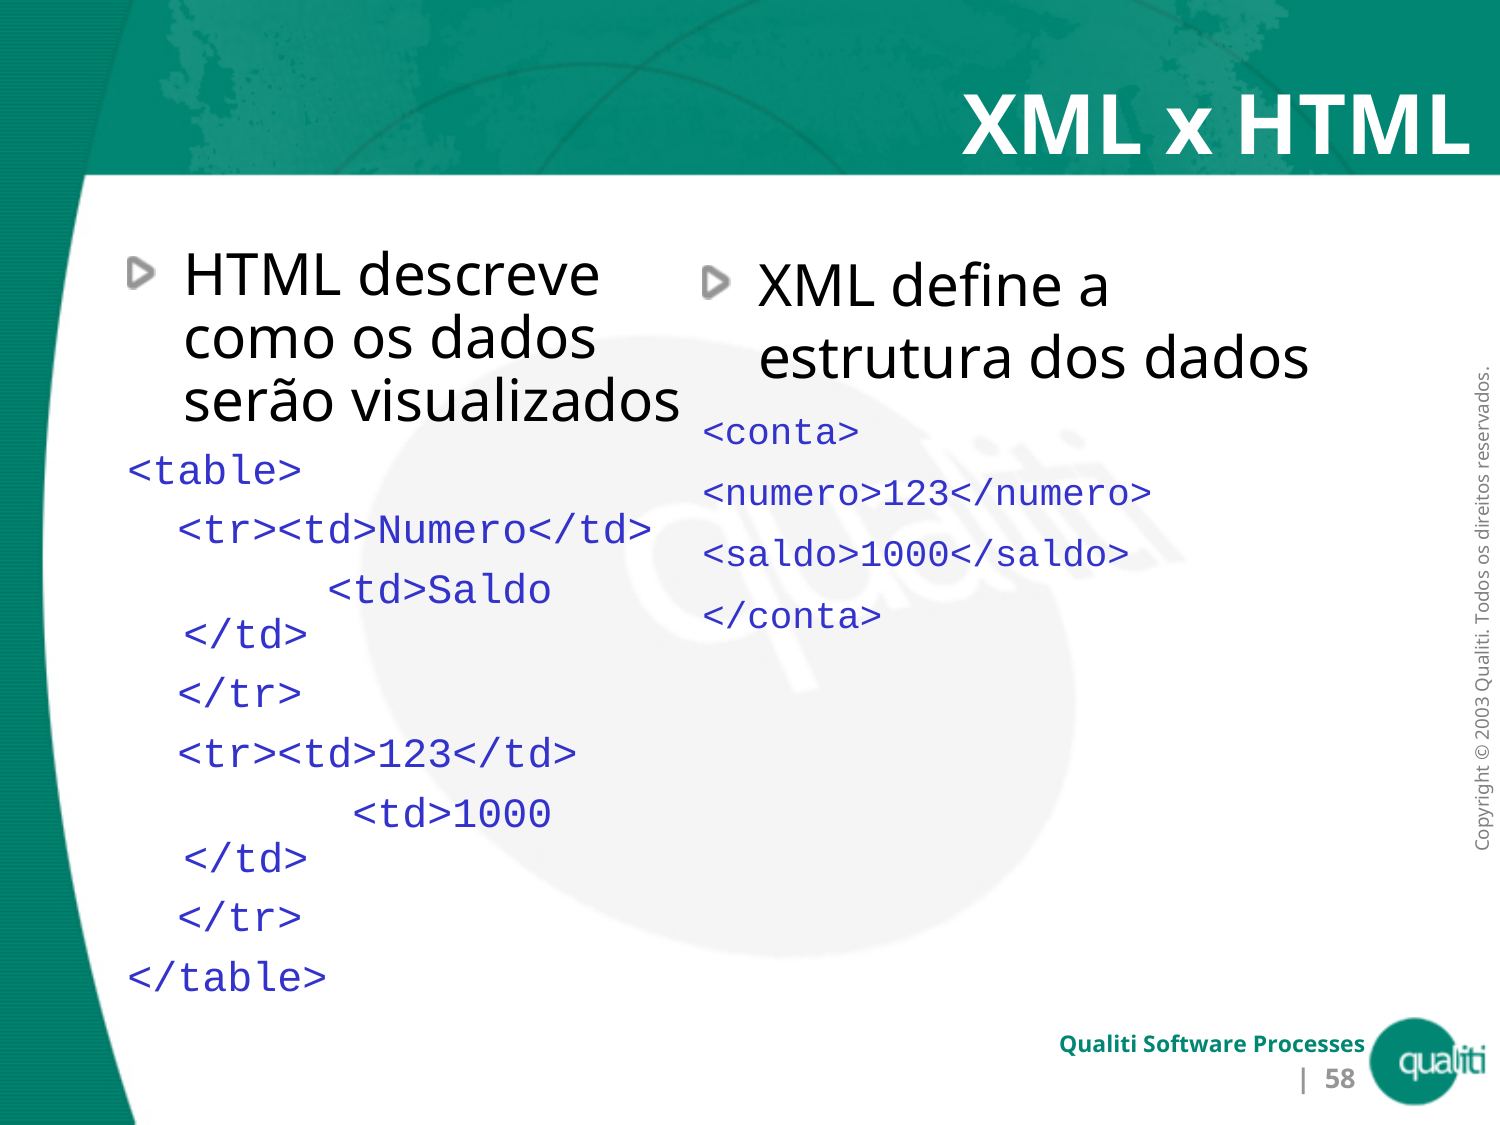

# XML x HTML
HTML descreve como os dados serão visualizados
<table>
 <tr><td>Numero</td>
 <td>Saldo </td>
 </tr>
 <tr><td>123</td>
 <td>1000 </td>
 </tr>
</table>
XML define a estrutura dos dados
<conta>
<numero>123</numero>
<saldo>1000</saldo>
</conta>